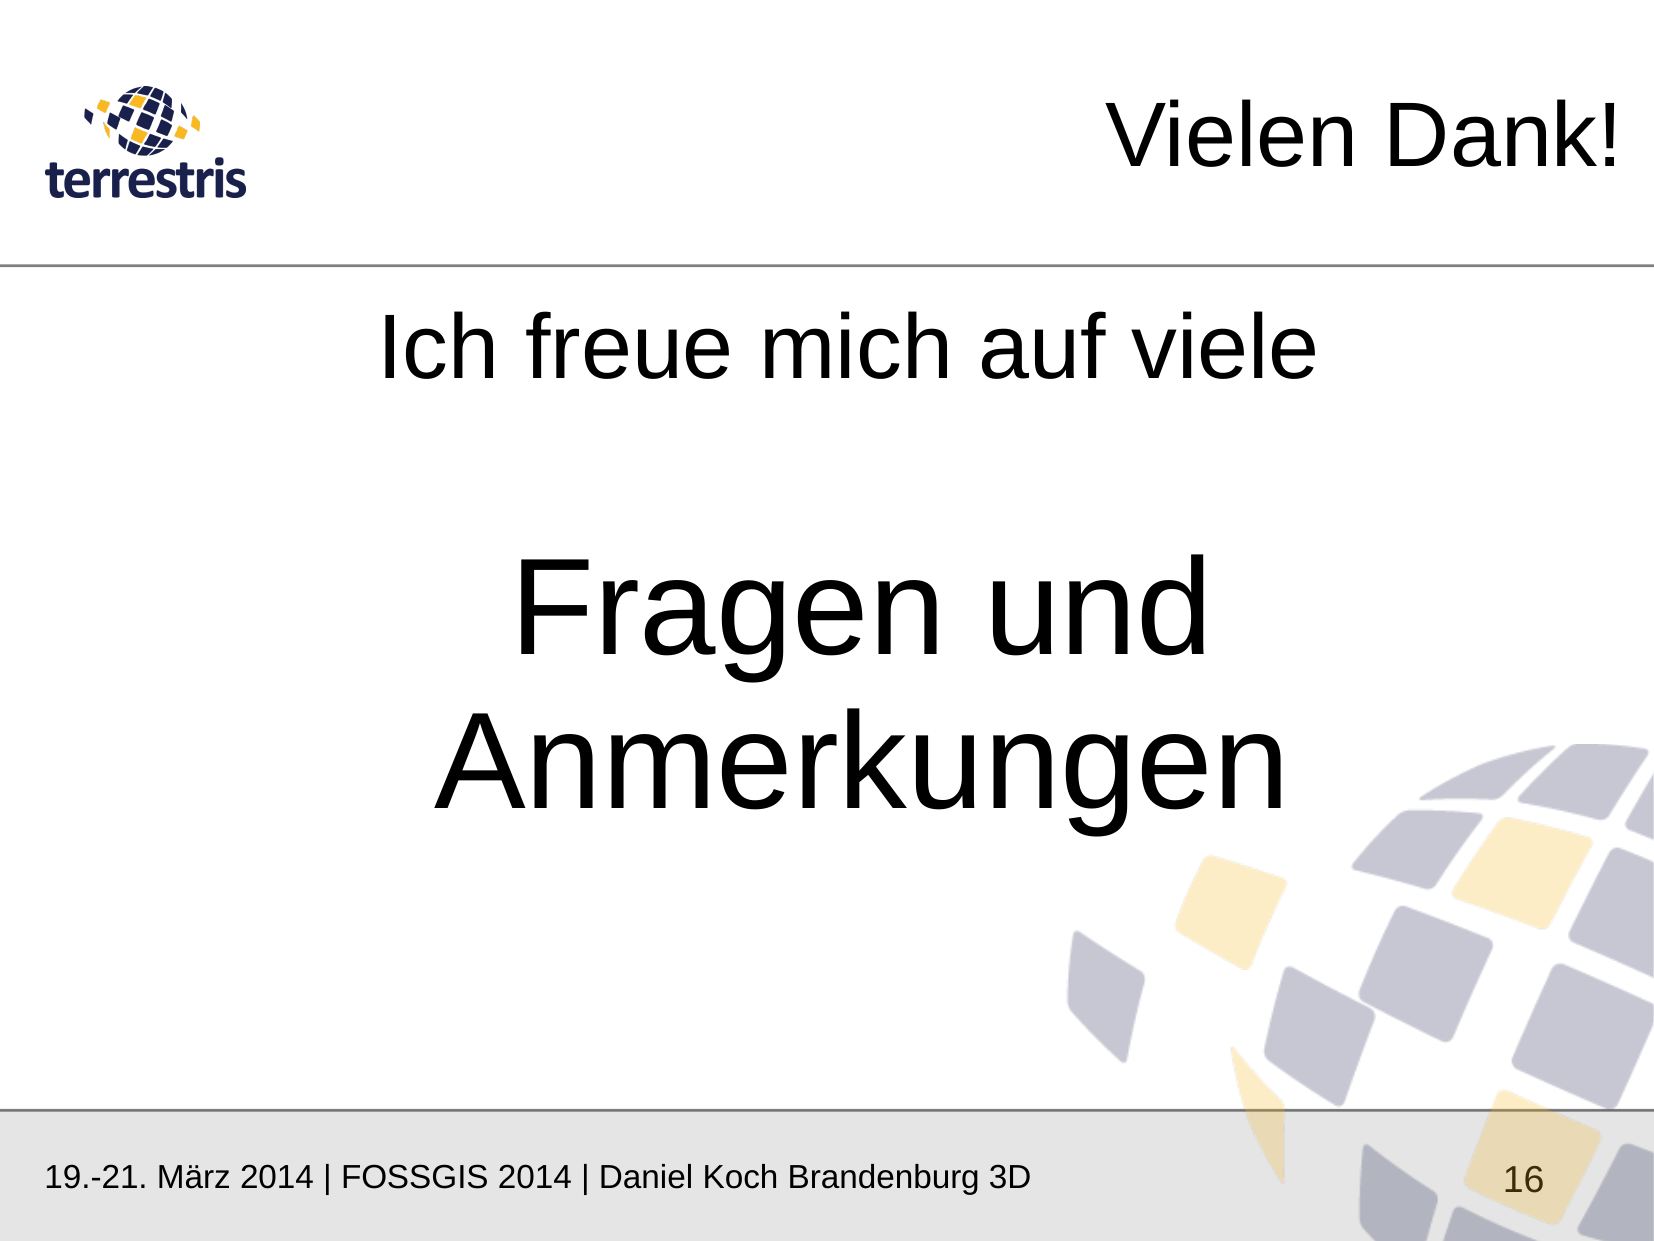

# Vielen Dank!
Ich freue mich auf viele
Fragen und Anmerkungen